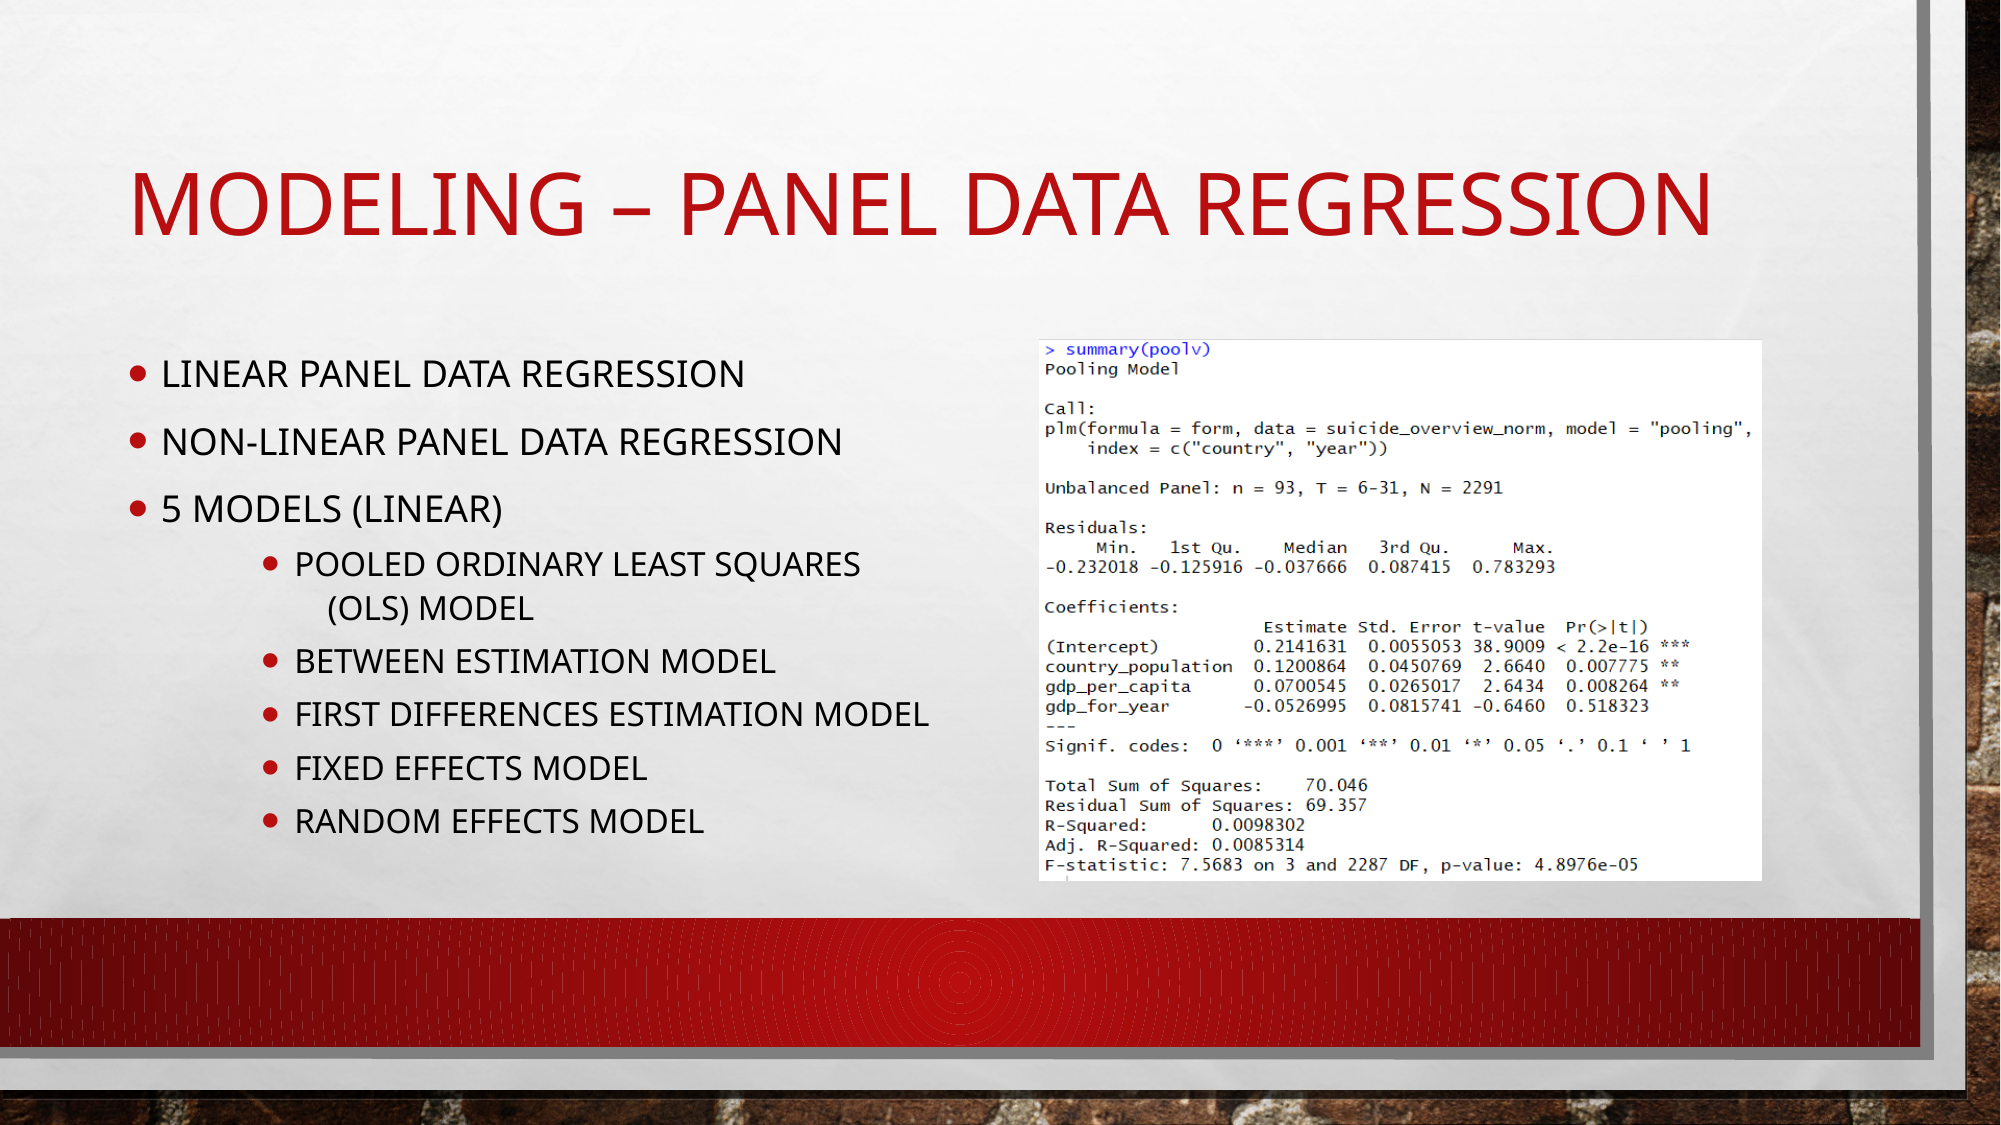

# Modeling – panel data regression
Linear Panel Data regression
Non-linear Panel data regression
5 models (linear)
Pooled Ordinary Least Squares (OLS) Model
Between Estimation Model
First differences Estimation Model
Fixed Effects Model
Random Effects Model